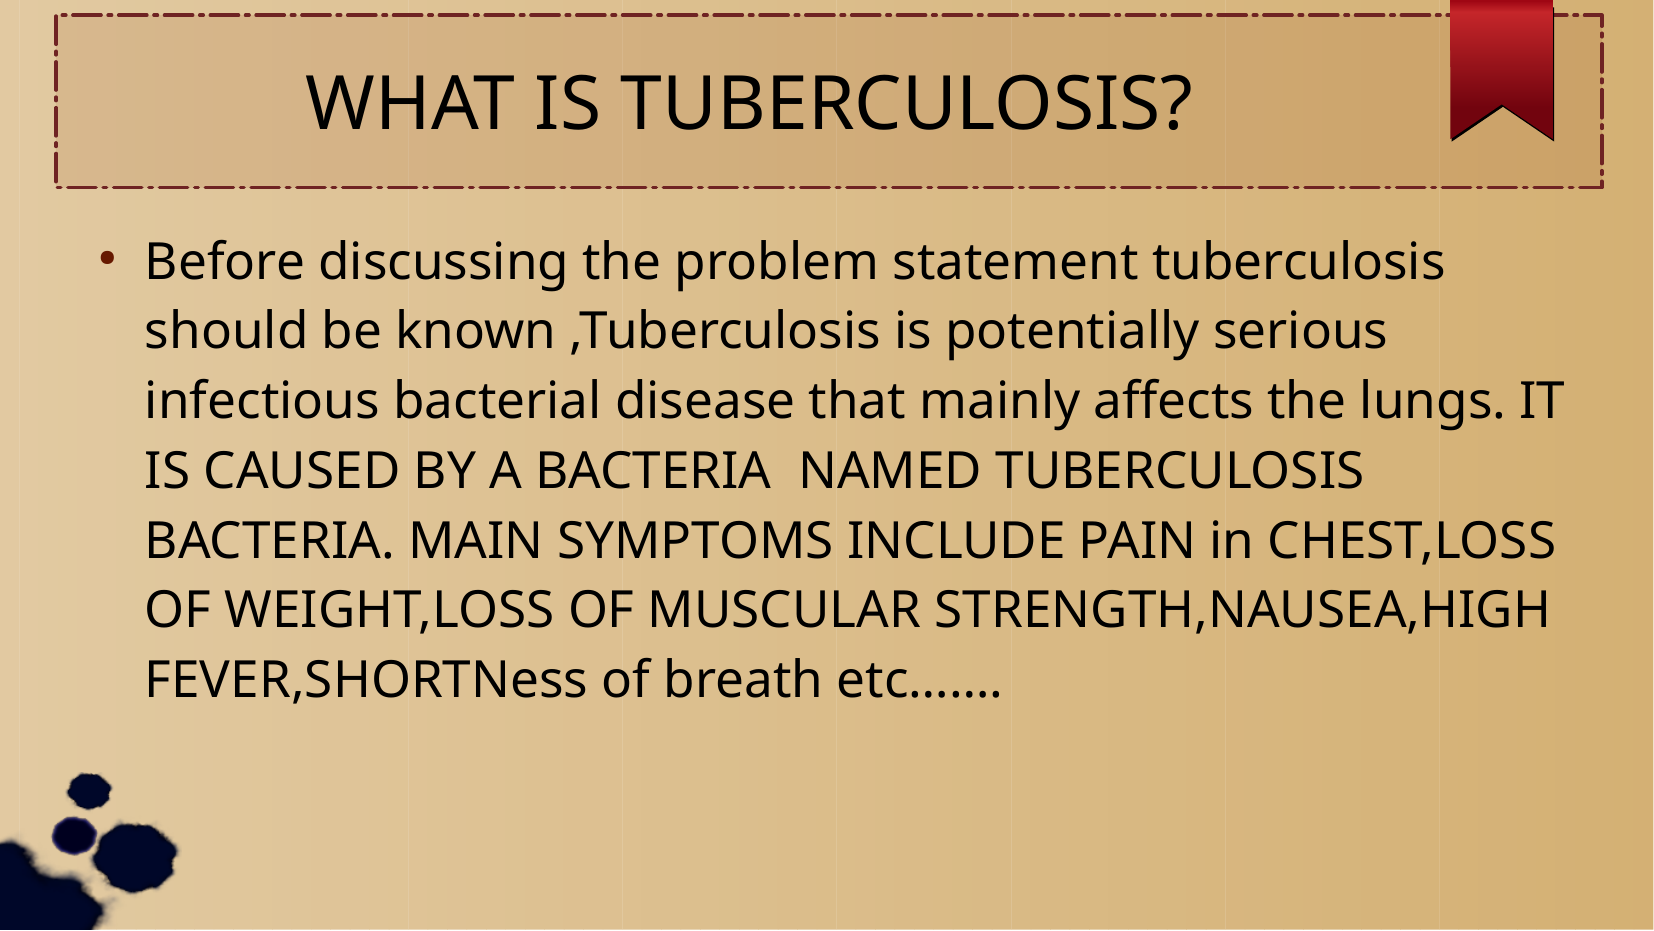

# WHAT IS TUBERCULOSIS?
Before discussing the problem statement tuberculosis should be known ,Tuberculosis is potentially serious infectious bacterial disease that mainly affects the lungs. IT IS CAUSED BY A BACTERIA NAMED TUBERCULOSIS BACTERIA. MAIN SYMPTOMS INCLUDE PAIN in CHEST,LOSS OF WEIGHT,LOSS OF MUSCULAR STRENGTH,NAUSEA,HIGH FEVER,SHORTNess of breath etc…….